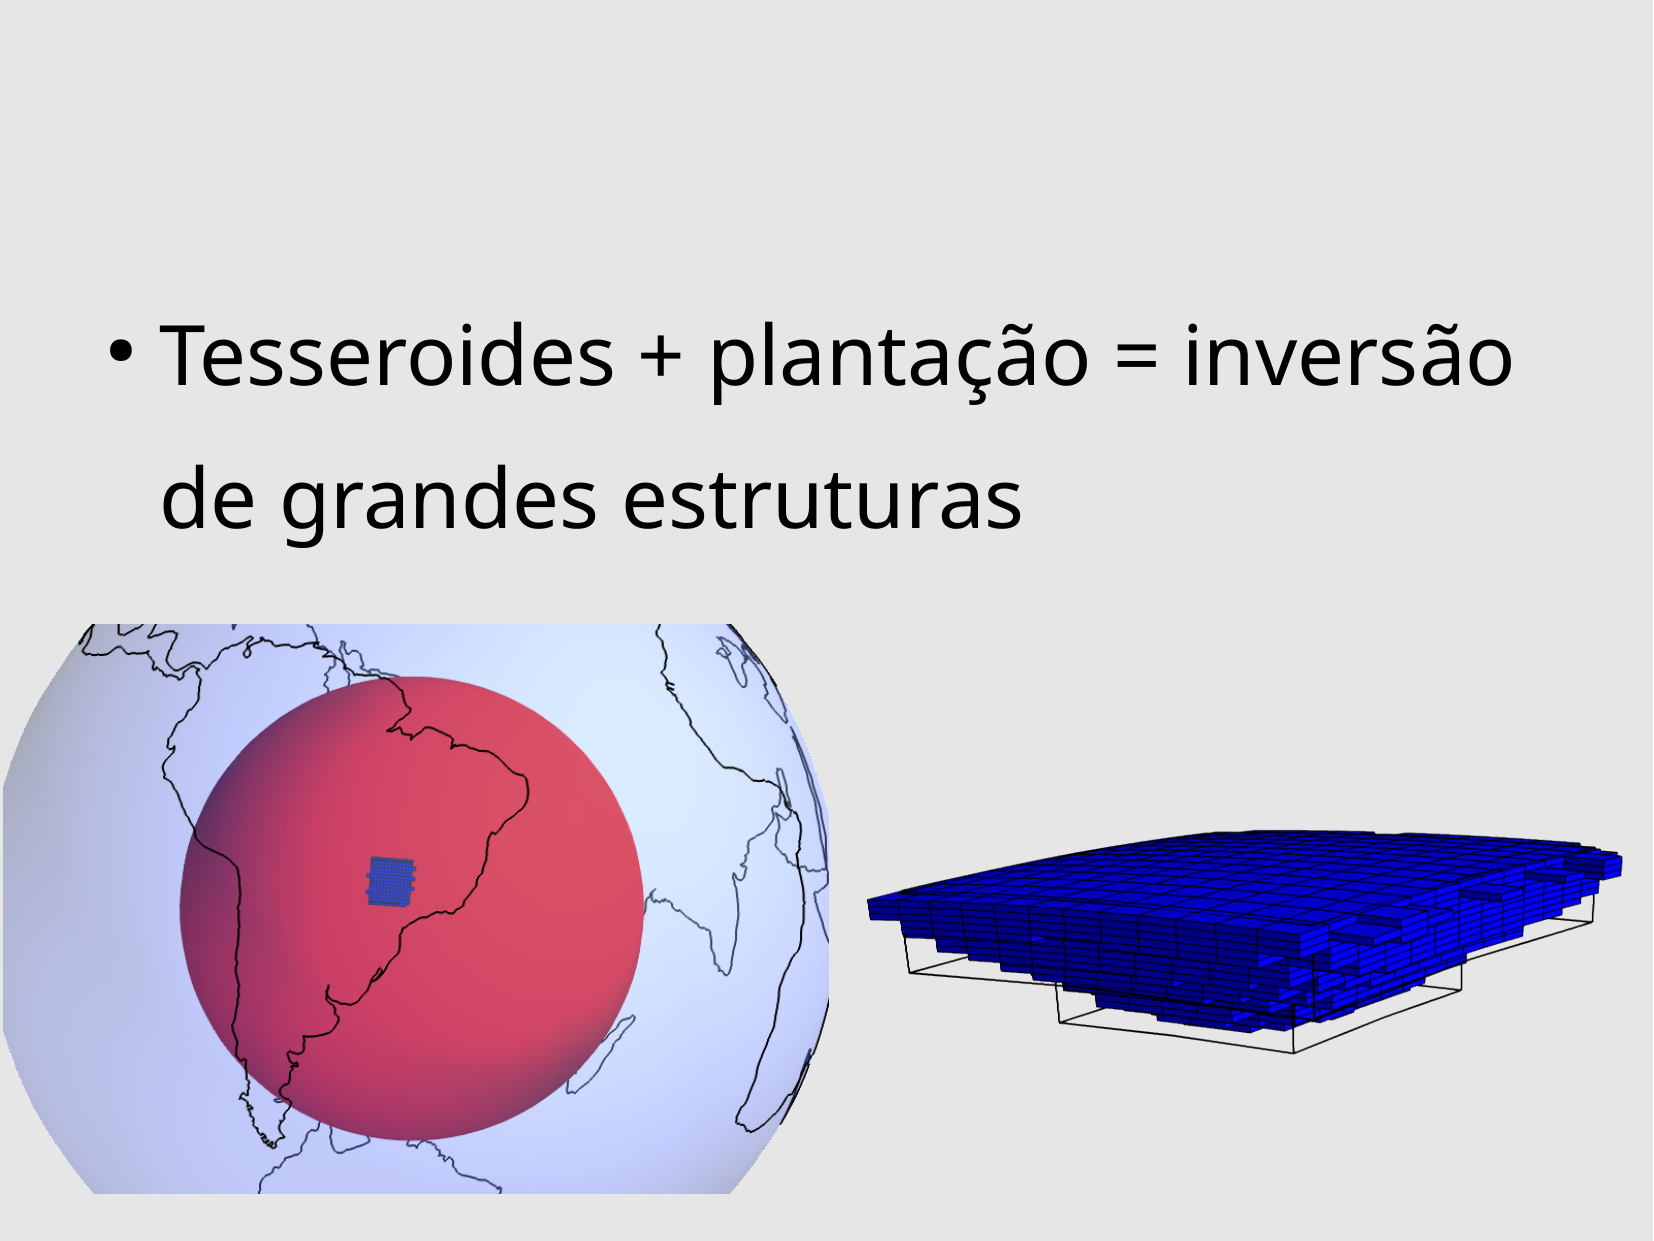

# Tesseroides + plantação = inversão
de grandes estruturas